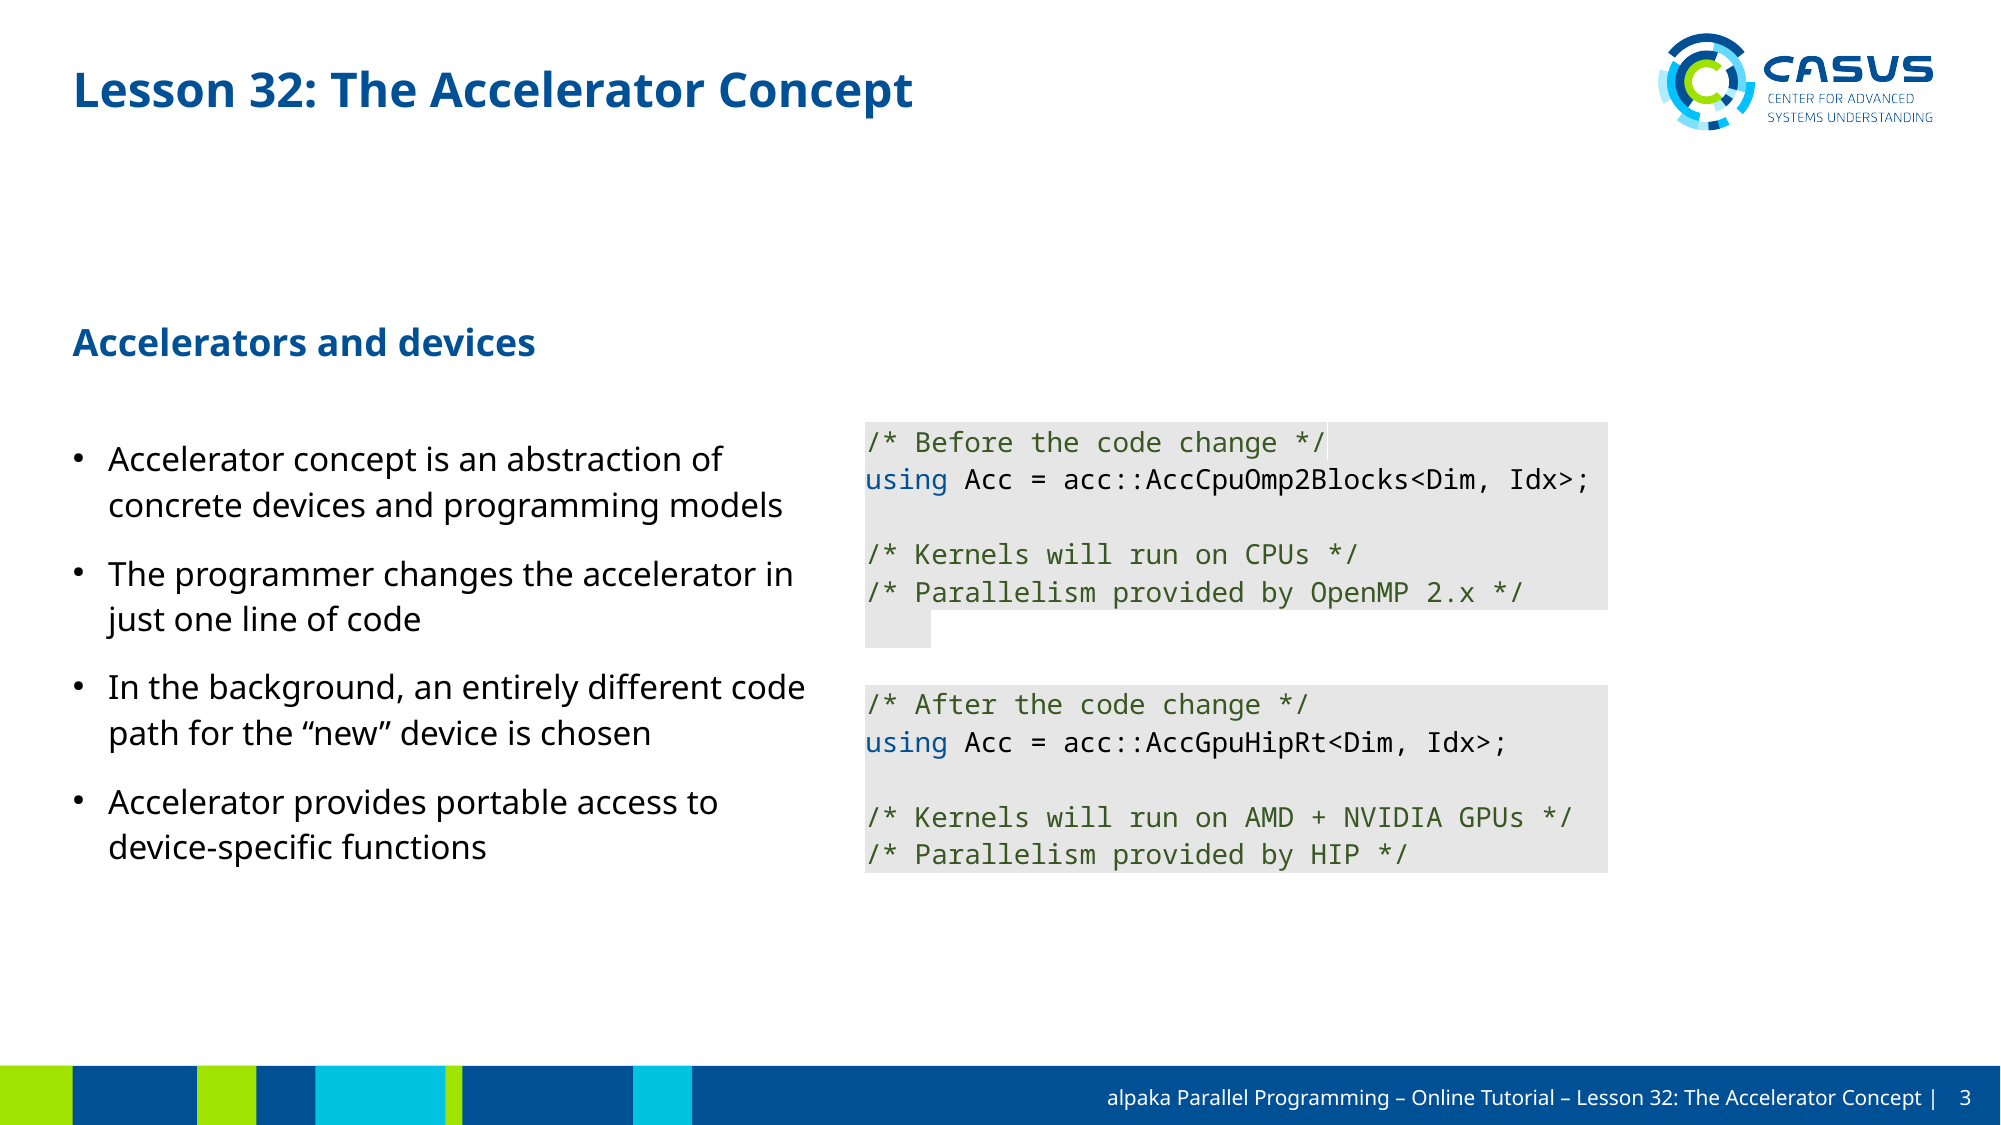

# Lesson 32: The Accelerator Concept
Accelerators and devices
Accelerator concept is an abstraction of concrete devices and programming models
The programmer changes the accelerator in just one line of code
In the background, an entirely different code path for the “new” device is chosen
Accelerator provides portable access to device-specific functions
/* Before the code change */
using Acc = acc::AccCpuOmp2Blocks<Dim, Idx>;
/* Kernels will run on CPUs */
/* Parallelism provided by OpenMP 2.x */
/* After the code change */
using Acc = acc::AccGpuHipRt<Dim, Idx>;
/* Kernels will run on AMD + NVIDIA GPUs */
/* Parallelism provided by HIP */
alpaka Parallel Programming – Online Tutorial – Lesson 32: The Accelerator Concept
3